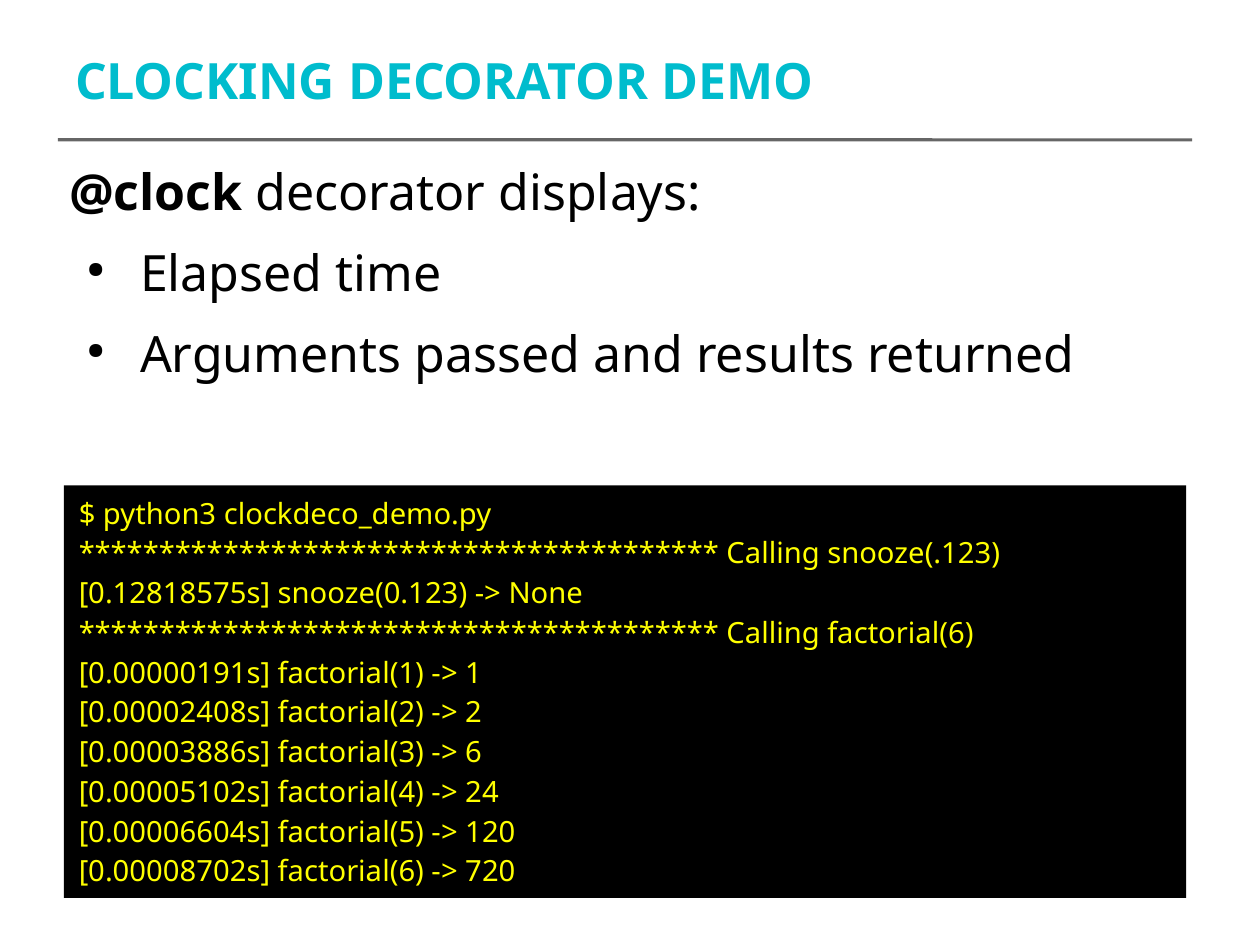

# CLOCKING DECORATOR DEMO
@clock decorator displays:
Elapsed time
Arguments passed and results returned
$ python3 clockdeco_demo.py
**************************************** Calling snooze(.123)
[0.12818575s] snooze(0.123) -> None
**************************************** Calling factorial(6)
[0.00000191s] factorial(1) -> 1
[0.00002408s] factorial(2) -> 2
[0.00003886s] factorial(3) -> 6
[0.00005102s] factorial(4) -> 24
[0.00006604s] factorial(5) -> 120
[0.00008702s] factorial(6) -> 720